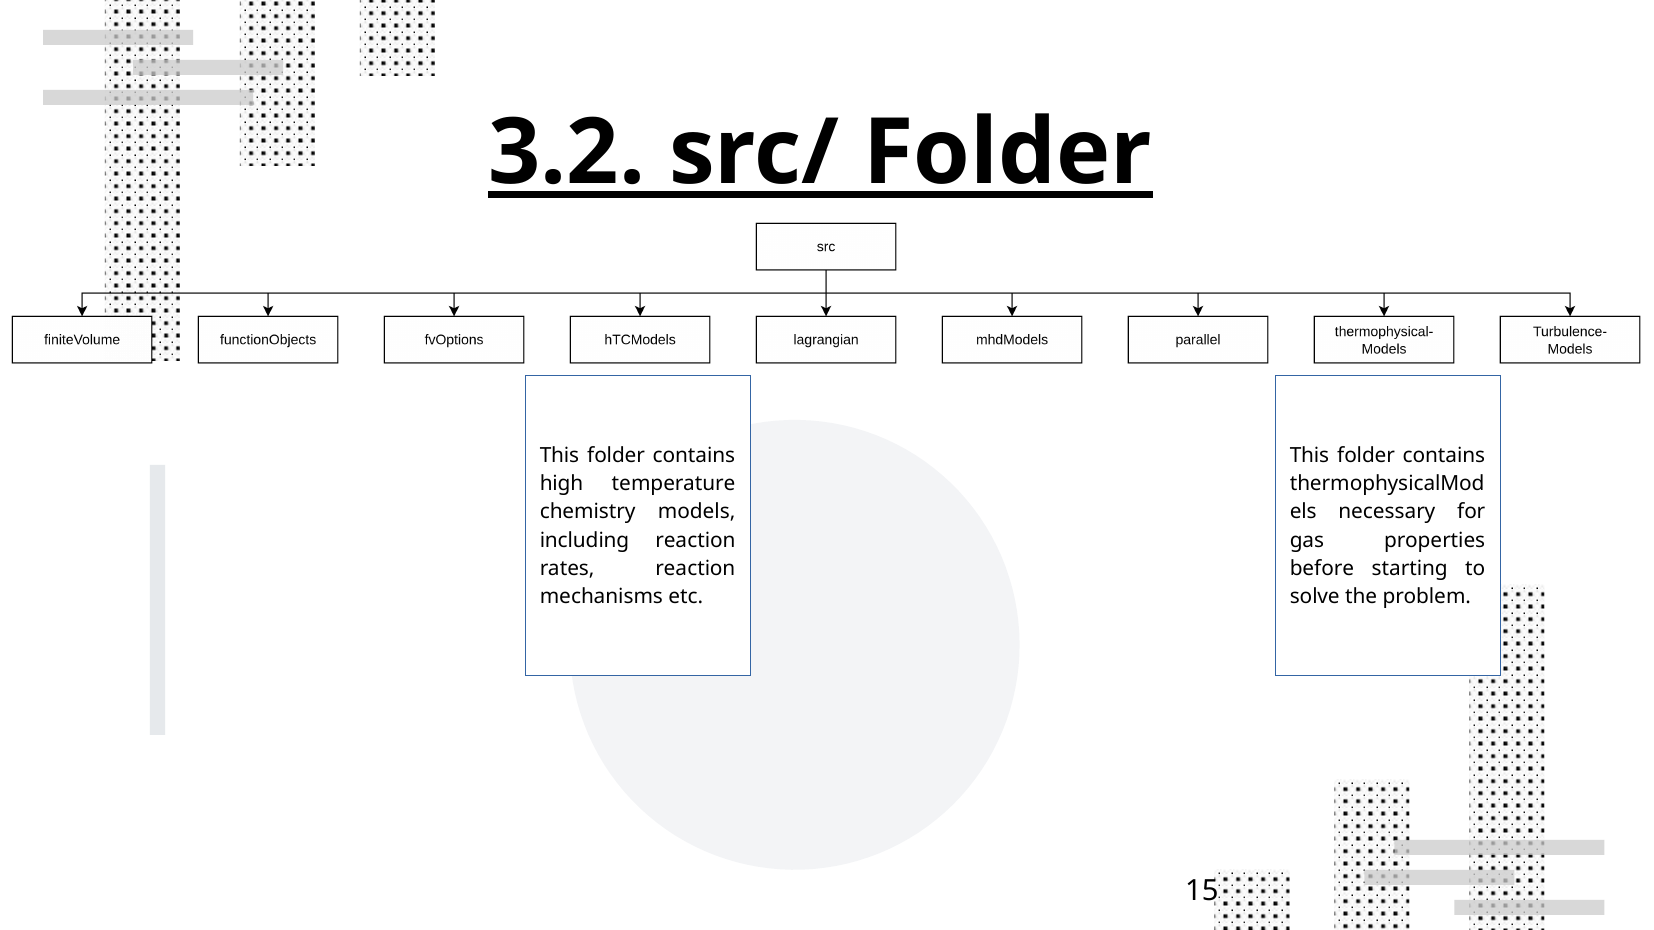

# 3.2. src/ Folder
This folder contains high temperature chemistry models, including reaction rates, reaction mechanisms etc.
This folder contains thermophysicalModels necessary for gas properties before starting to solve the problem.
15